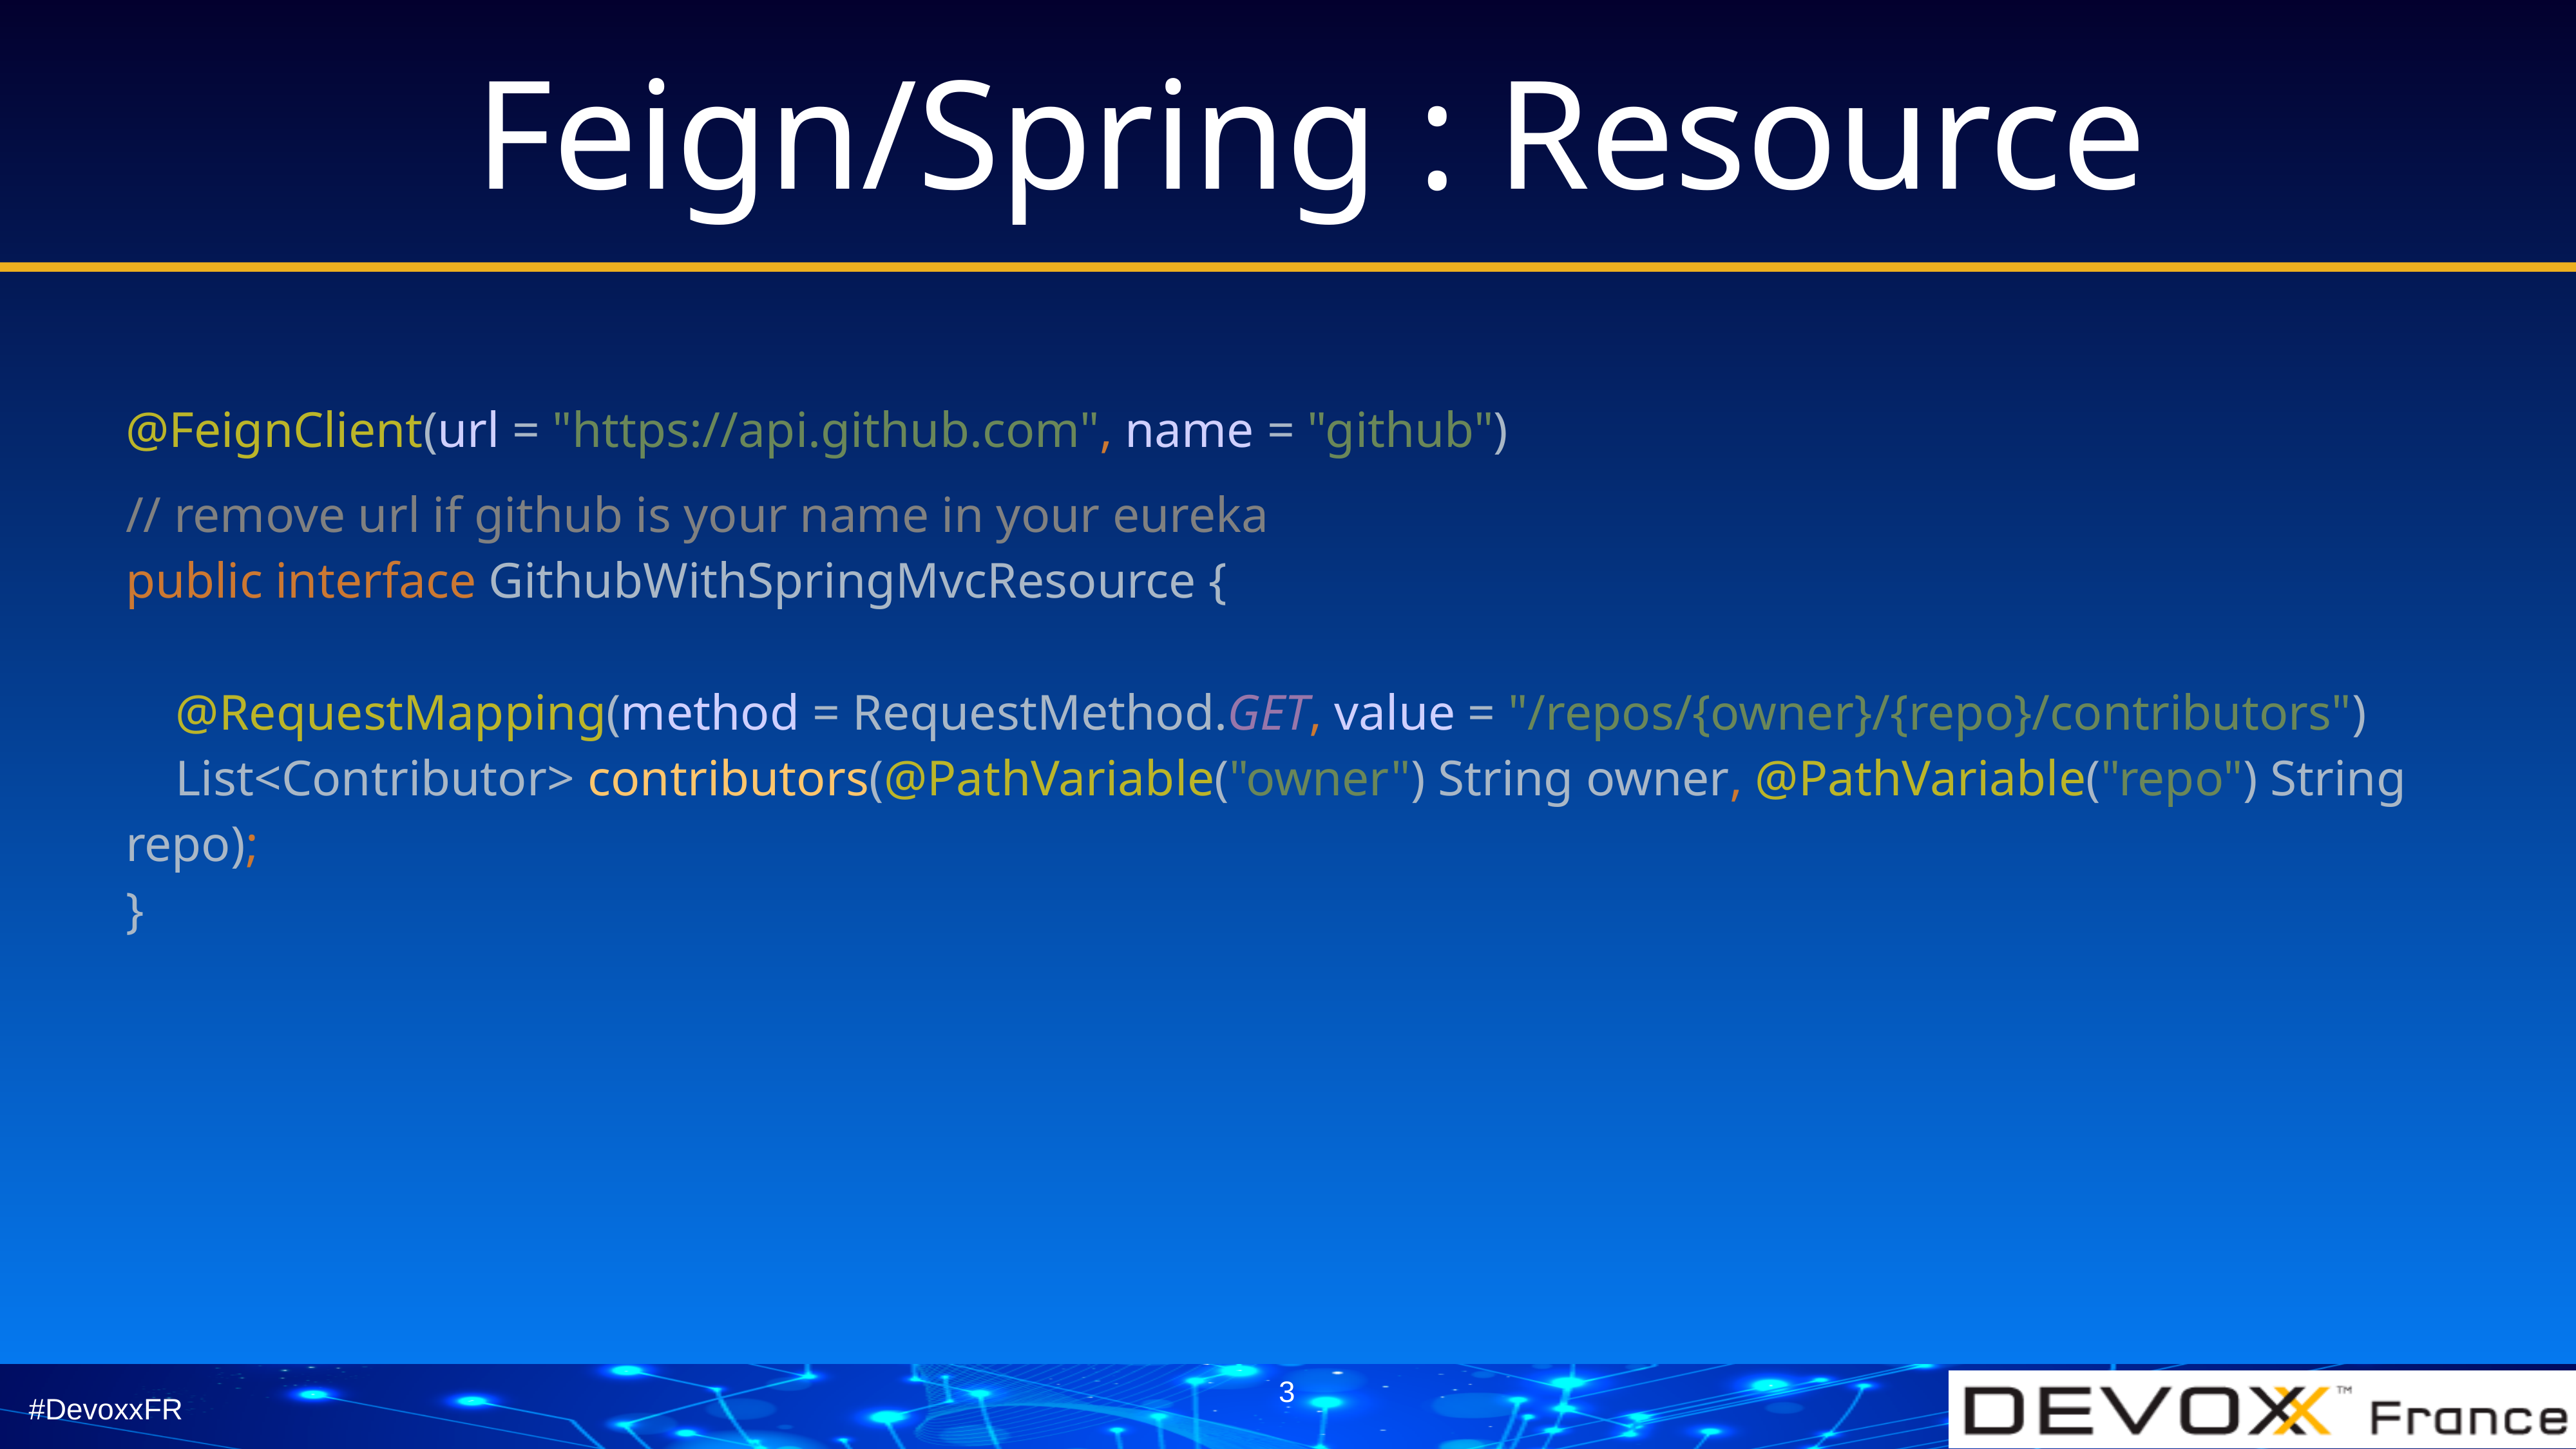

# Feign/Spring : Resource
@FeignClient(url = "https://api.github.com", name = "github")
// remove url if github is your name in your eureka
public interface GithubWithSpringMvcResource {
 @RequestMapping(method = RequestMethod.GET, value = "/repos/{owner}/{repo}/contributors")
 List<Contributor> contributors(@PathVariable("owner") String owner, @PathVariable("repo") String repo);
}
3